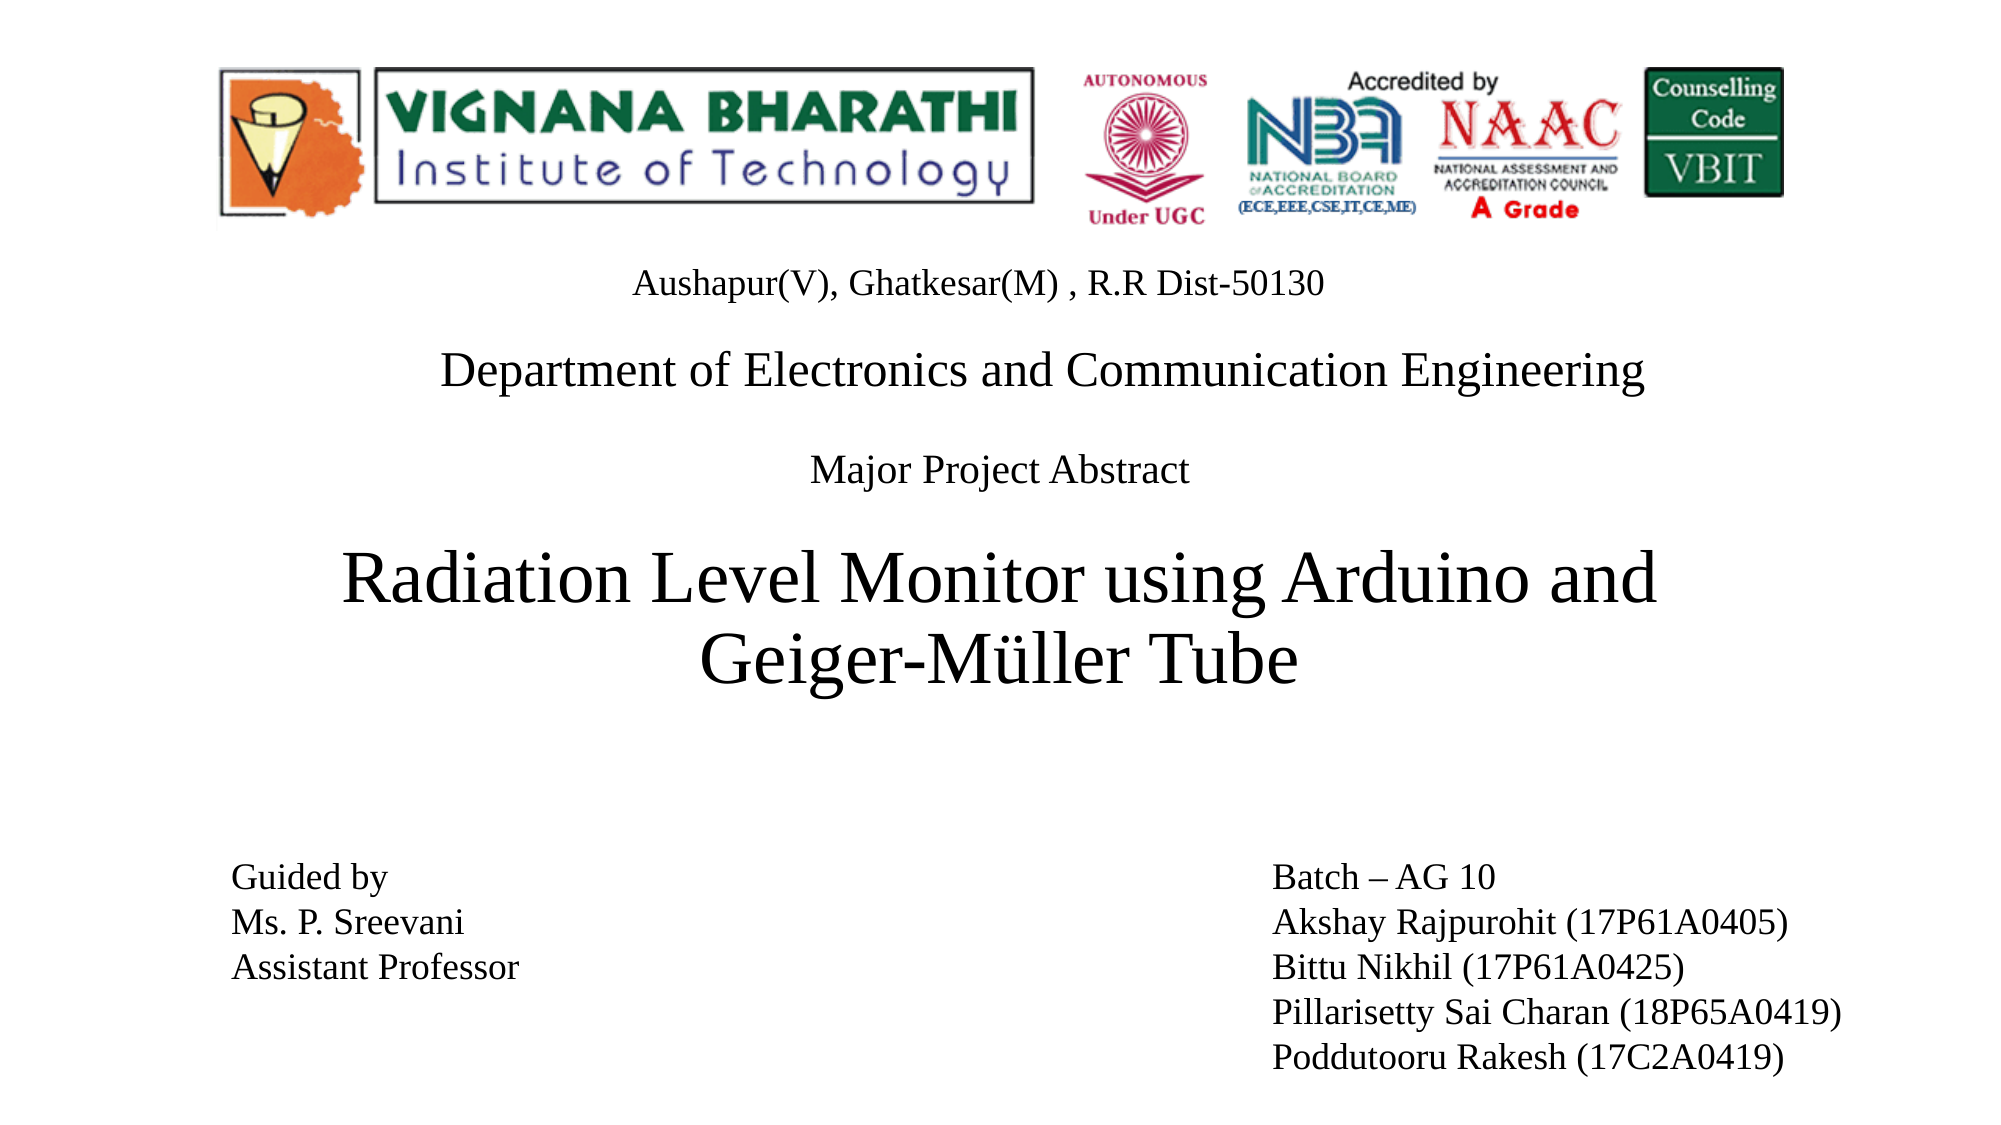

Aushapur(V), Ghatkesar(M) , R.R Dist-50130
Department of Electronics and Communication Engineering
Major Project Abstract
# Radiation Level Monitor using Arduino and Geiger-Müller Tube
Guided by
Ms. P. Sreevani
Assistant Professor
Batch – AG 10
Akshay Rajpurohit (17P61A0405)
Bittu Nikhil (17P61A0425)
Pillarisetty Sai Charan (18P65A0419)
Poddutooru Rakesh (17C2A0419)